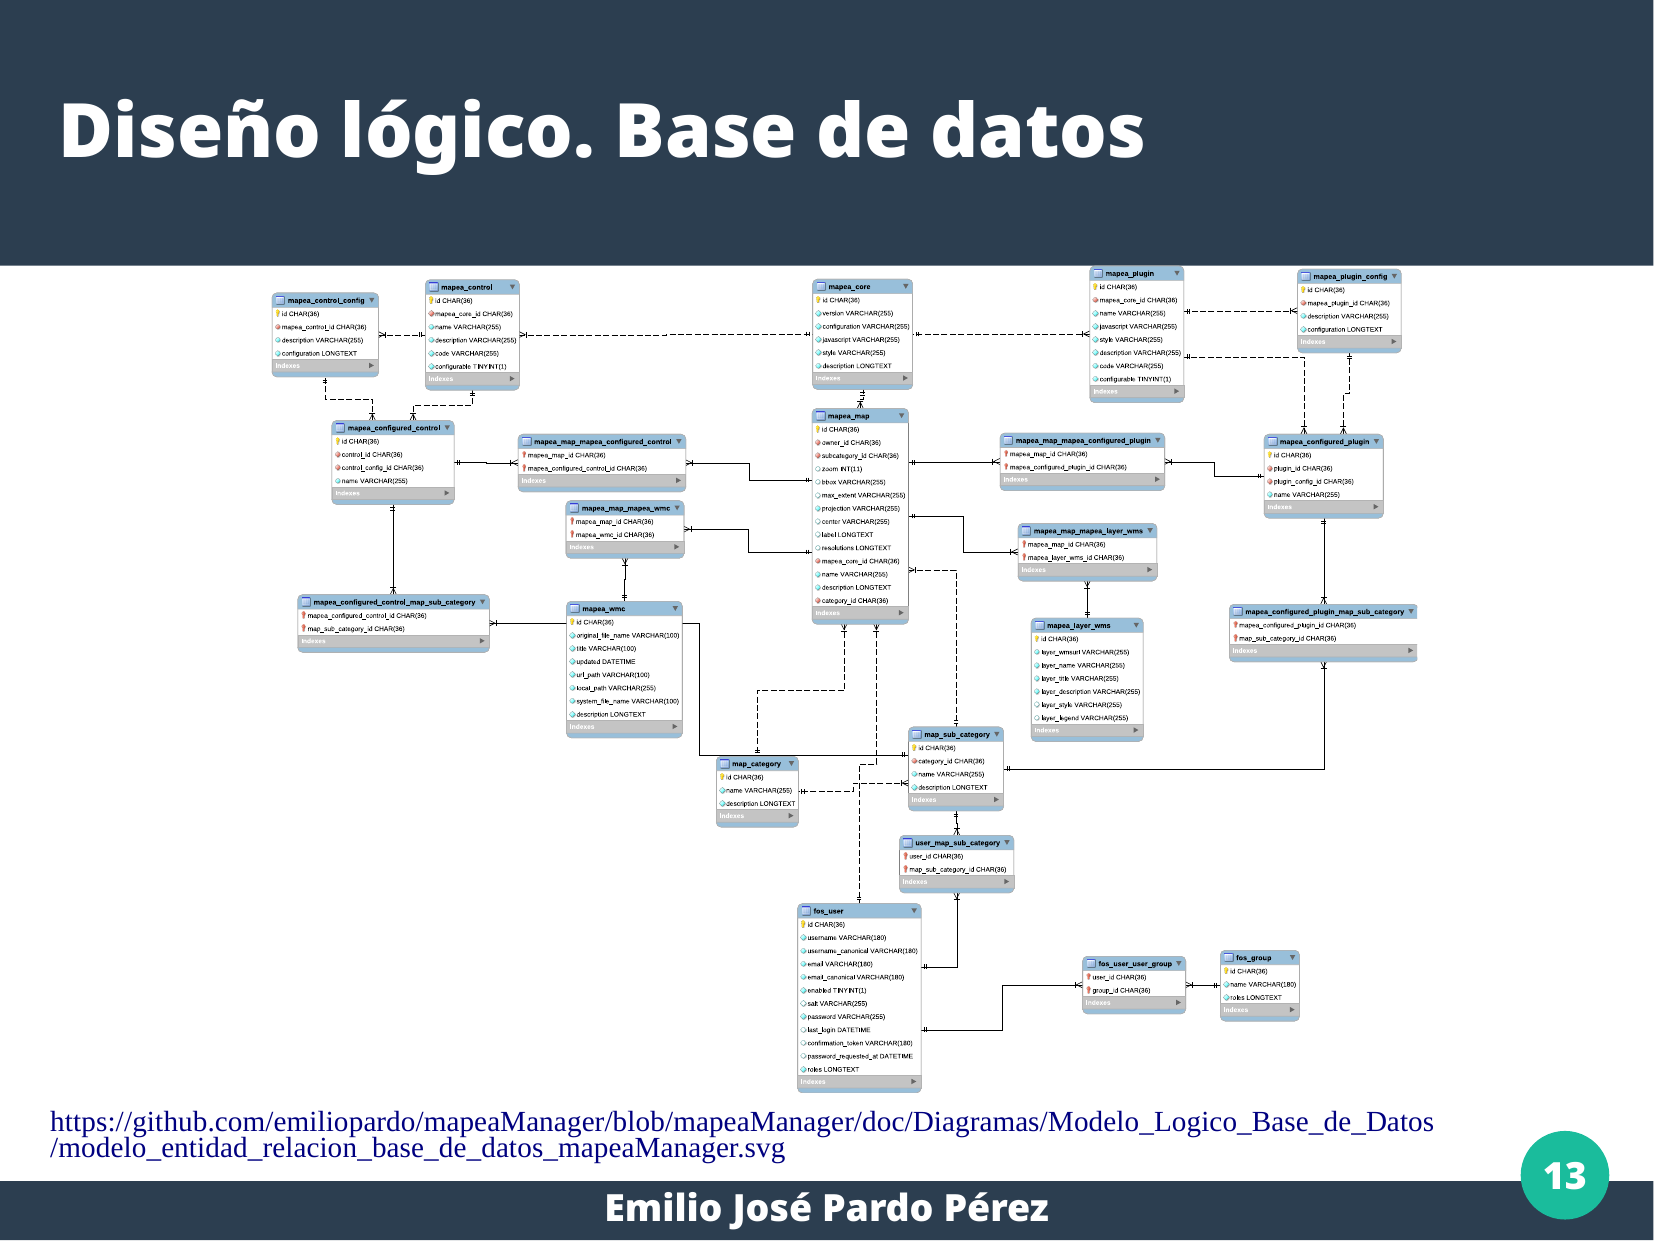

# Diseño lógico. Base de datos
https://github.com/emiliopardo/mapeaManager/blob/mapeaManager/doc/Diagramas/Modelo_Logico_Base_de_Datos/modelo_entidad_relacion_base_de_datos_mapeaManager.svg
13
Emilio José Pardo Pérez